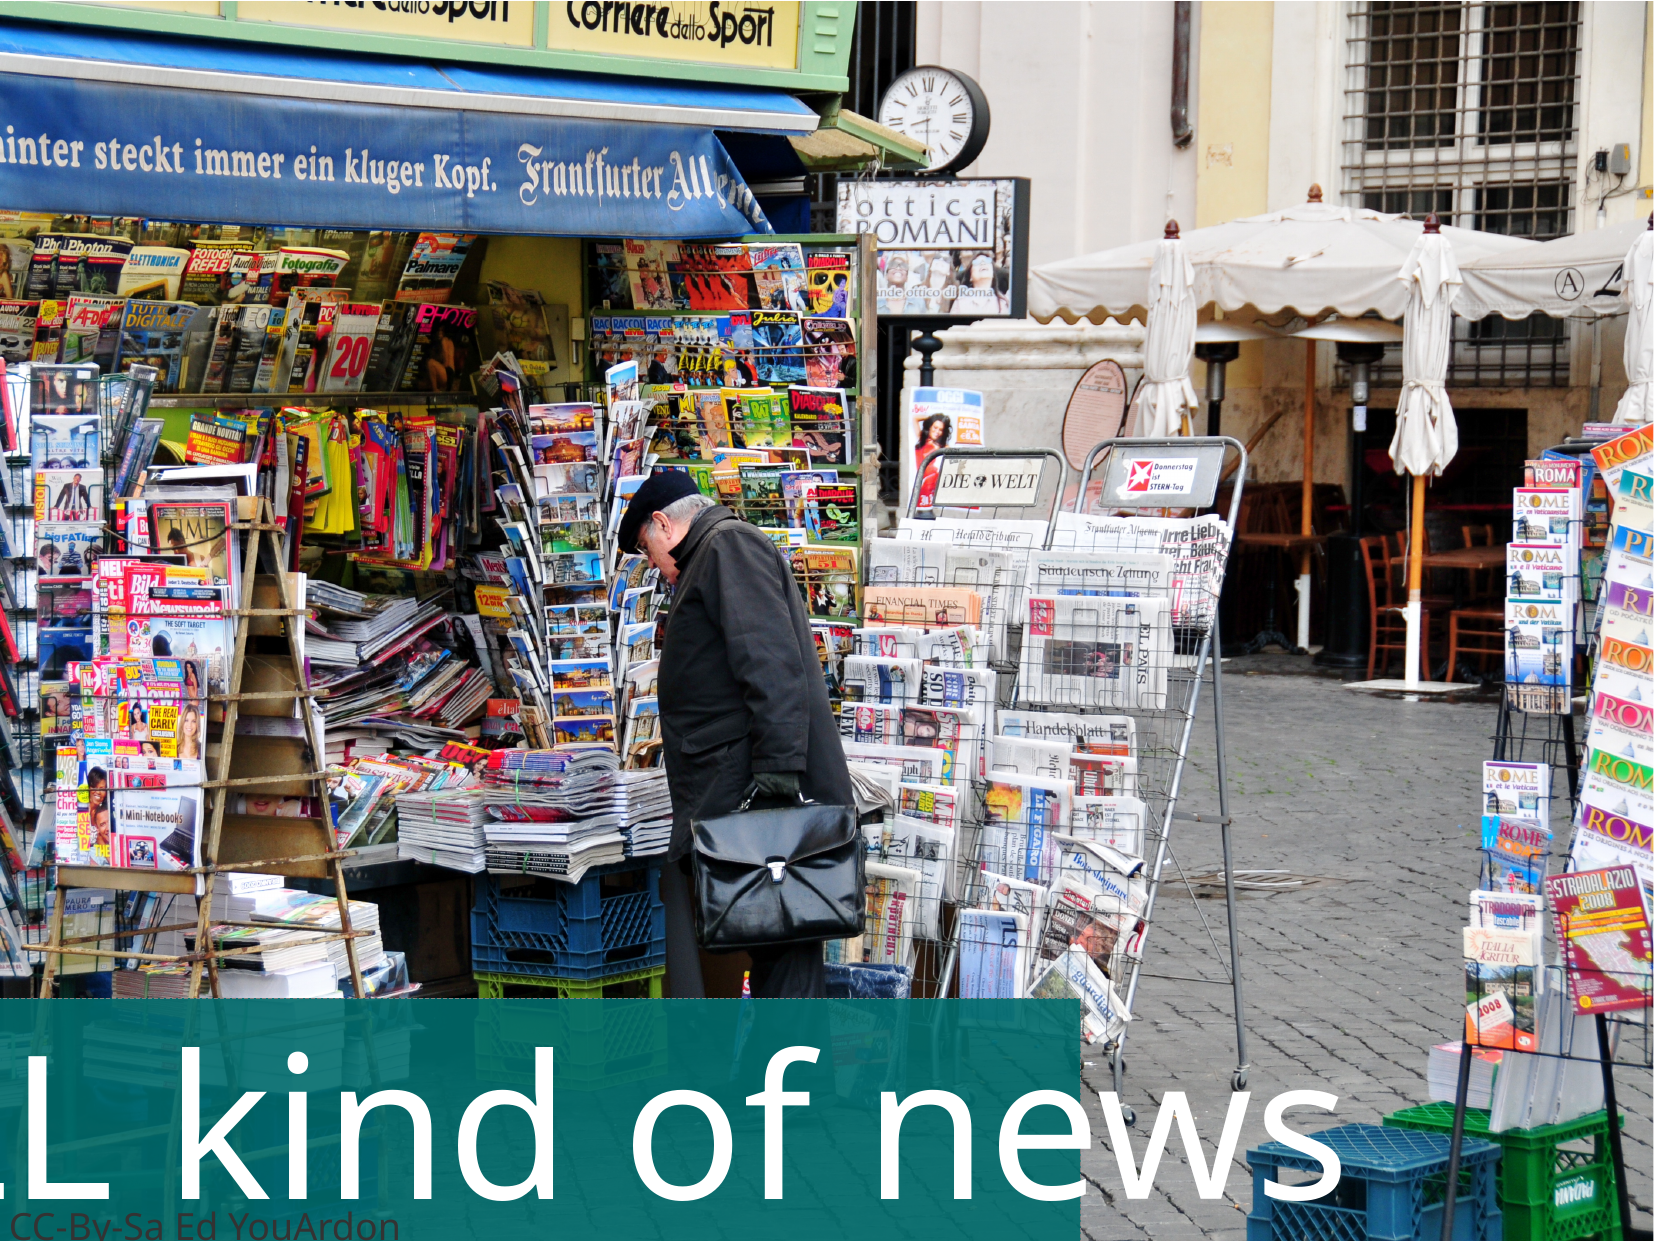

ALL kind of news
CC-By-Sa Ed YouArdon